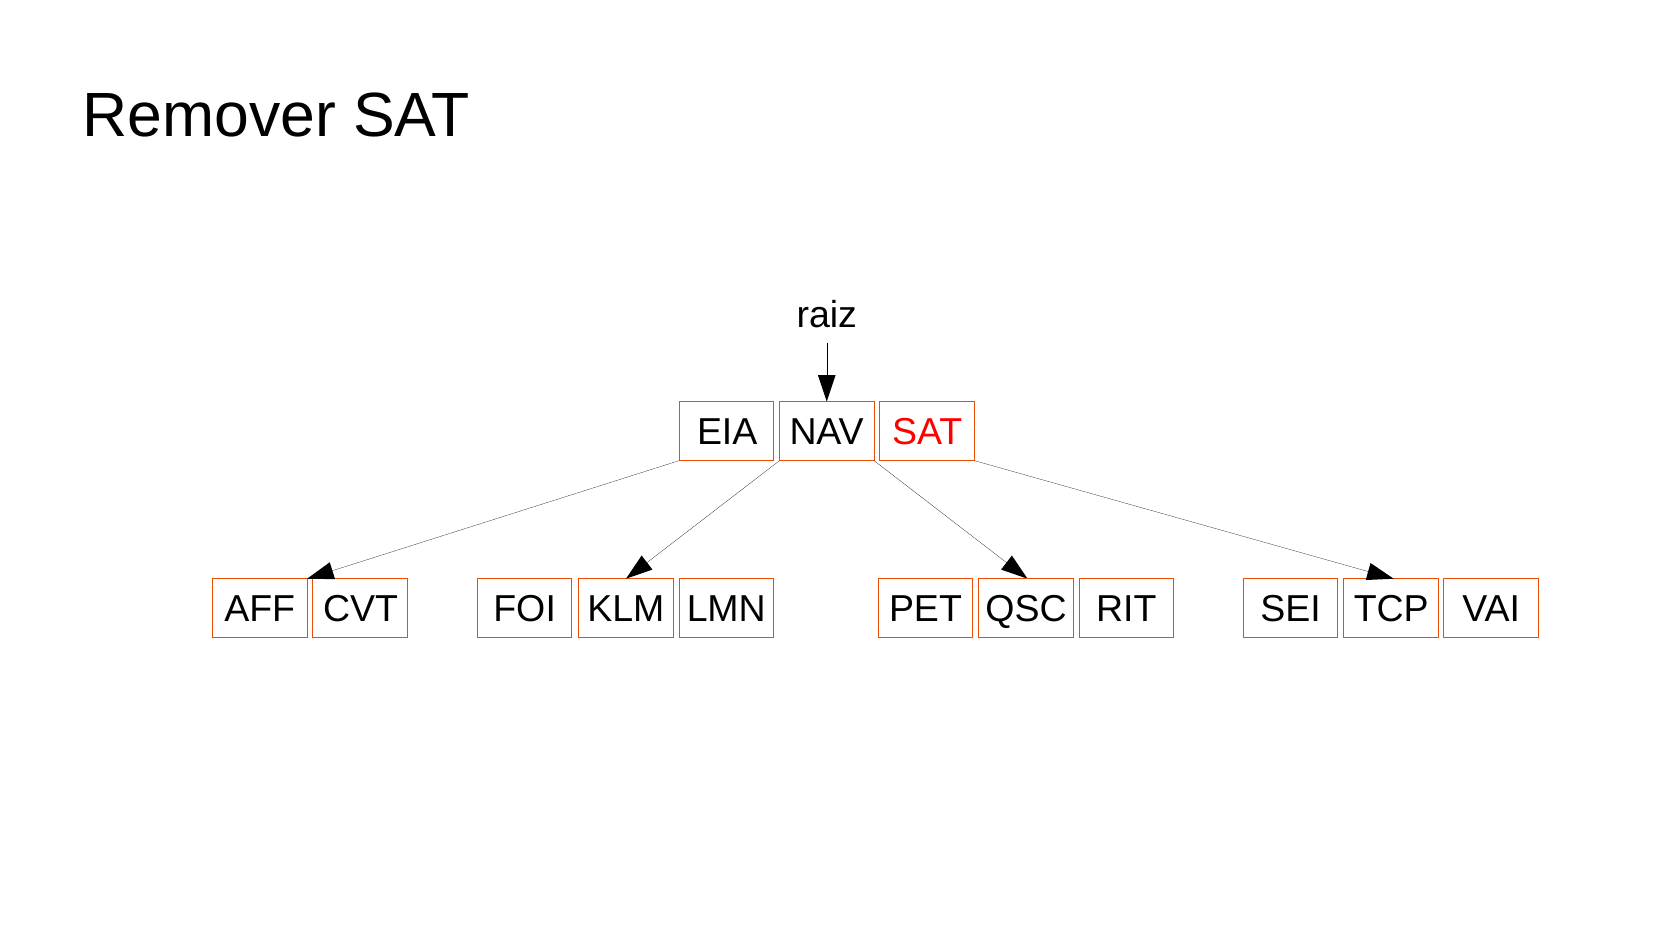

# Remover SAT
raiz
 EIA
NAV
 SAT
AFF
 CVT
FOI
 KLM
LMN
 PET
QSC
RIT
 SEI
 TCP
VAI